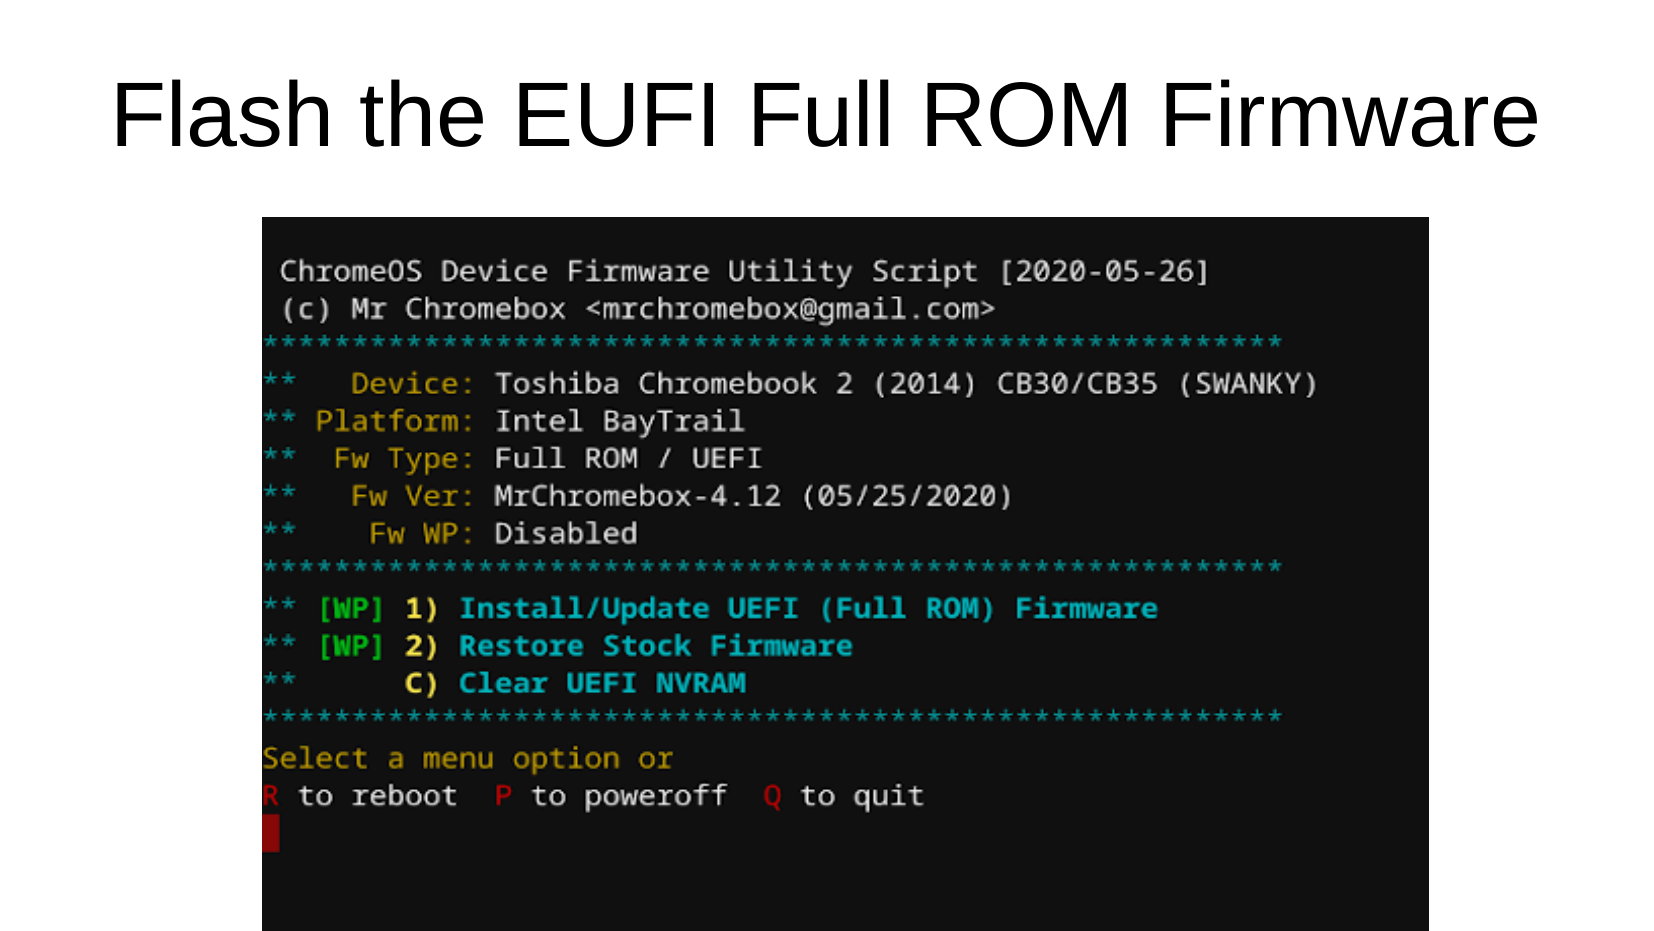

# Flash the EUFI Full ROM Firmware